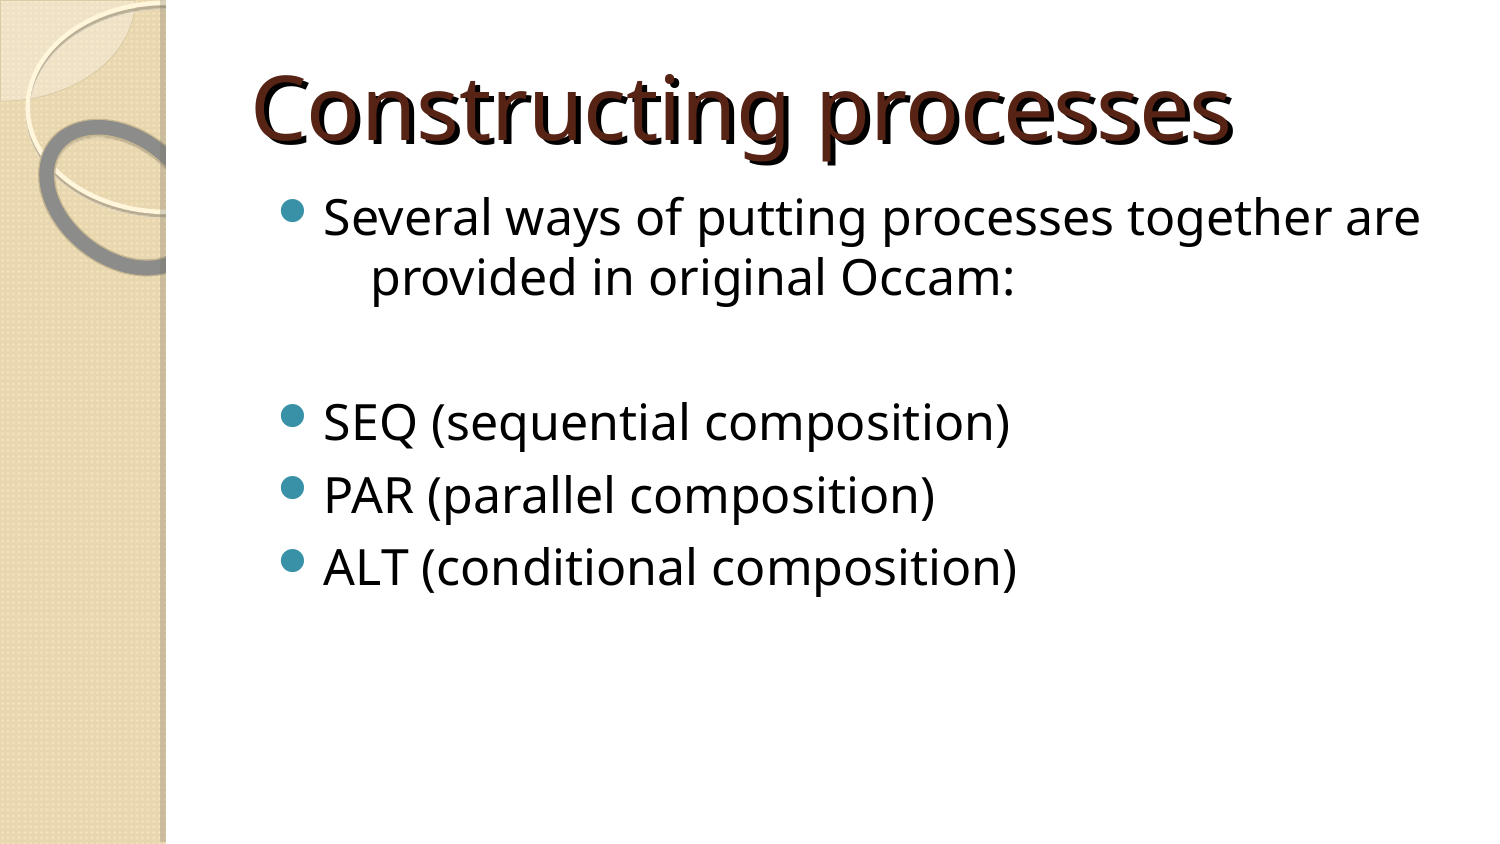

# Constructing processes
Several ways of putting processes together are provided in original Occam:
SEQ (sequential composition)
PAR (parallel composition)
ALT (conditional composition)